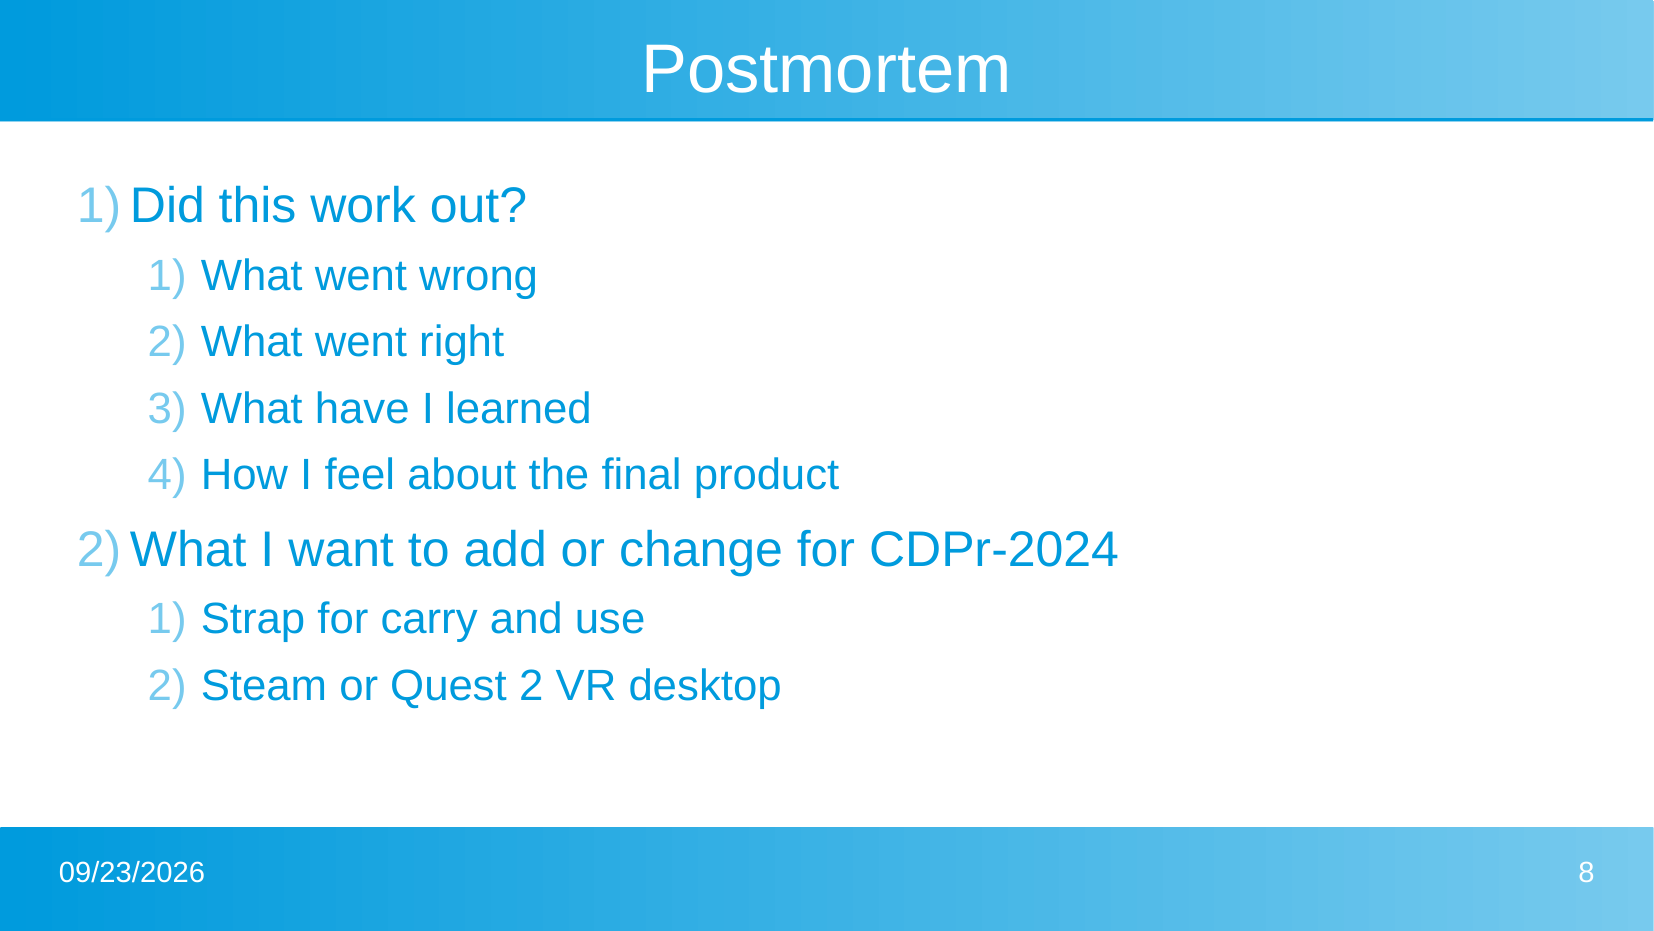

# Postmortem
Did this work out?
What went wrong
What went right
What have I learned
How I feel about the final product
What I want to add or change for CDPr-2024
Strap for carry and use
Steam or Quest 2 VR desktop
8